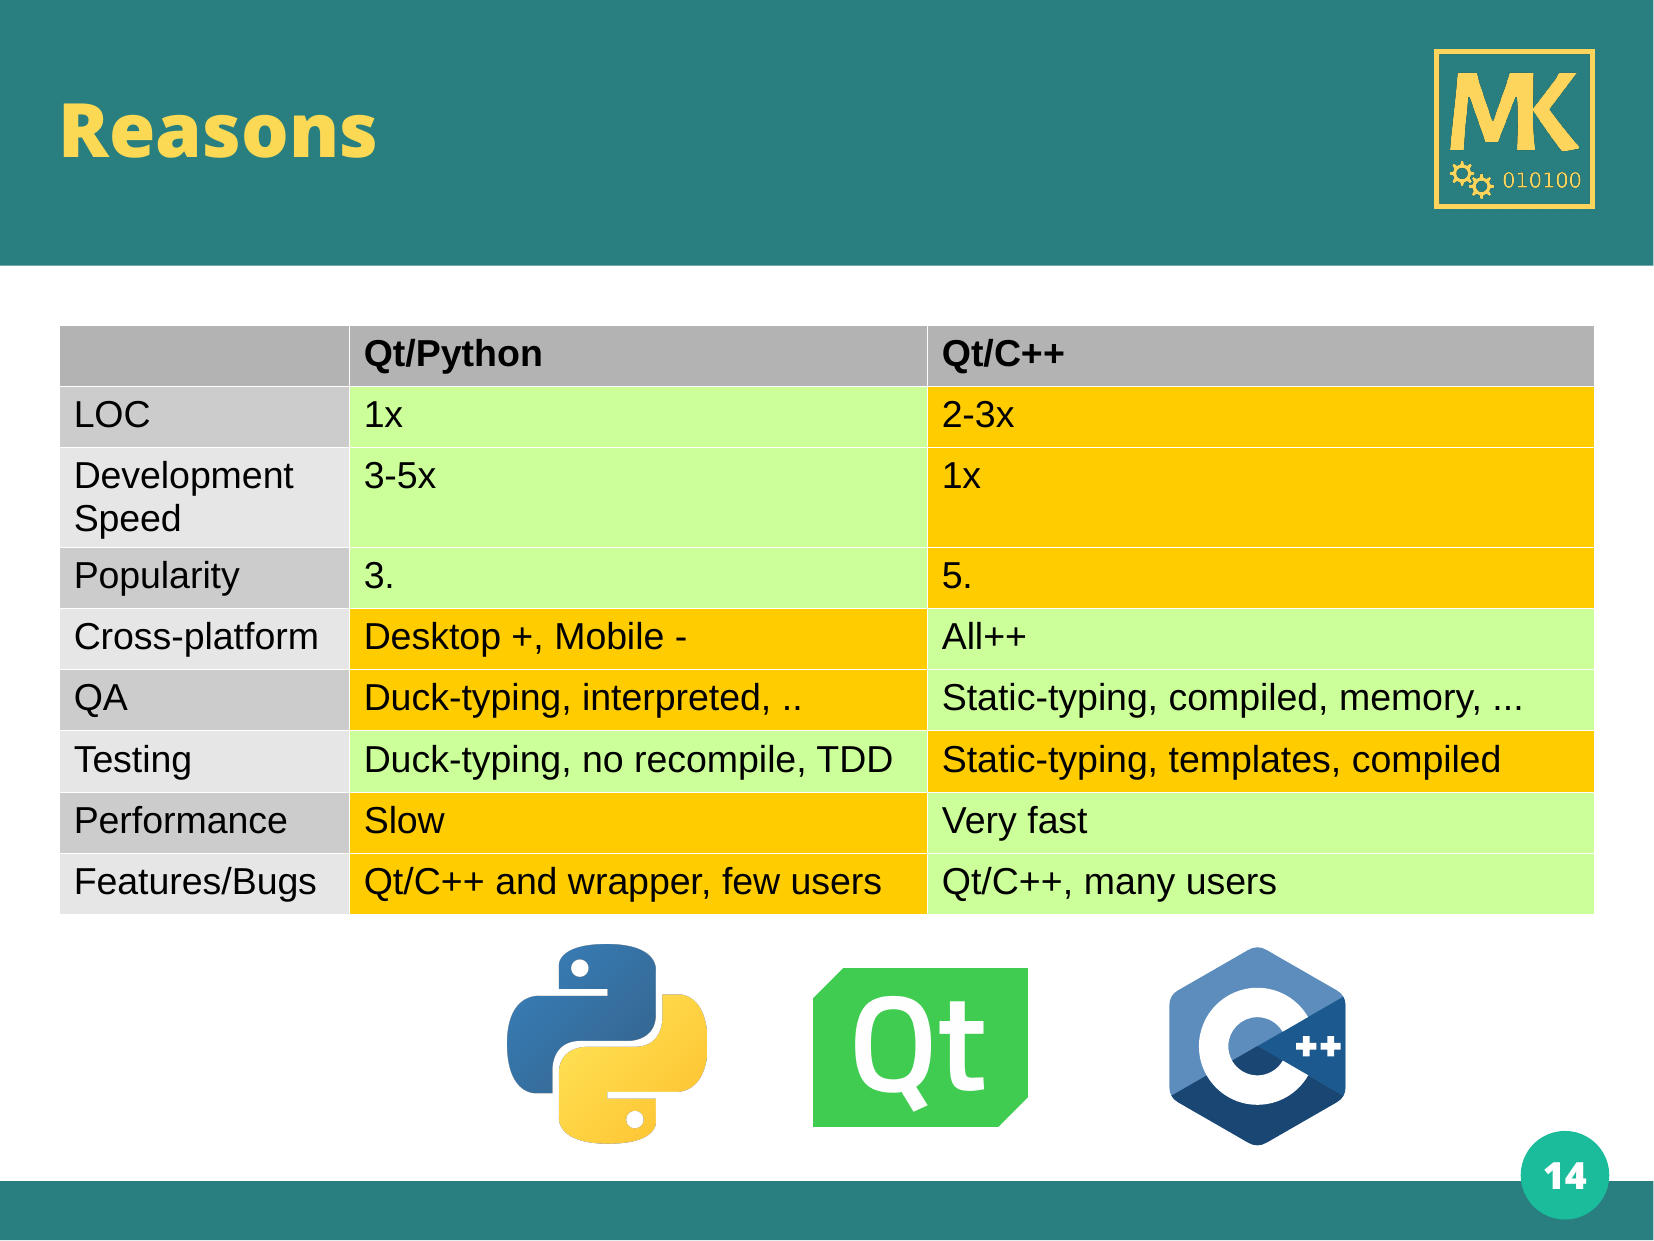

# Reasons
| | Qt/Python | Qt/C++ |
| --- | --- | --- |
| LOC | 1x | 2-3x |
| Development Speed | 3-5x | 1x |
| Popularity | 3. | 5. |
| Cross-platform | Desktop +, Mobile - | All++ |
| QA | Duck-typing, interpreted, .. | Static-typing, compiled, memory, ... |
| Testing | Duck-typing, no recompile, TDD | Static-typing, templates, compiled |
| Performance | Slow | Very fast |
| Features/Bugs | Qt/C++ and wrapper, few users | Qt/C++, many users |
14